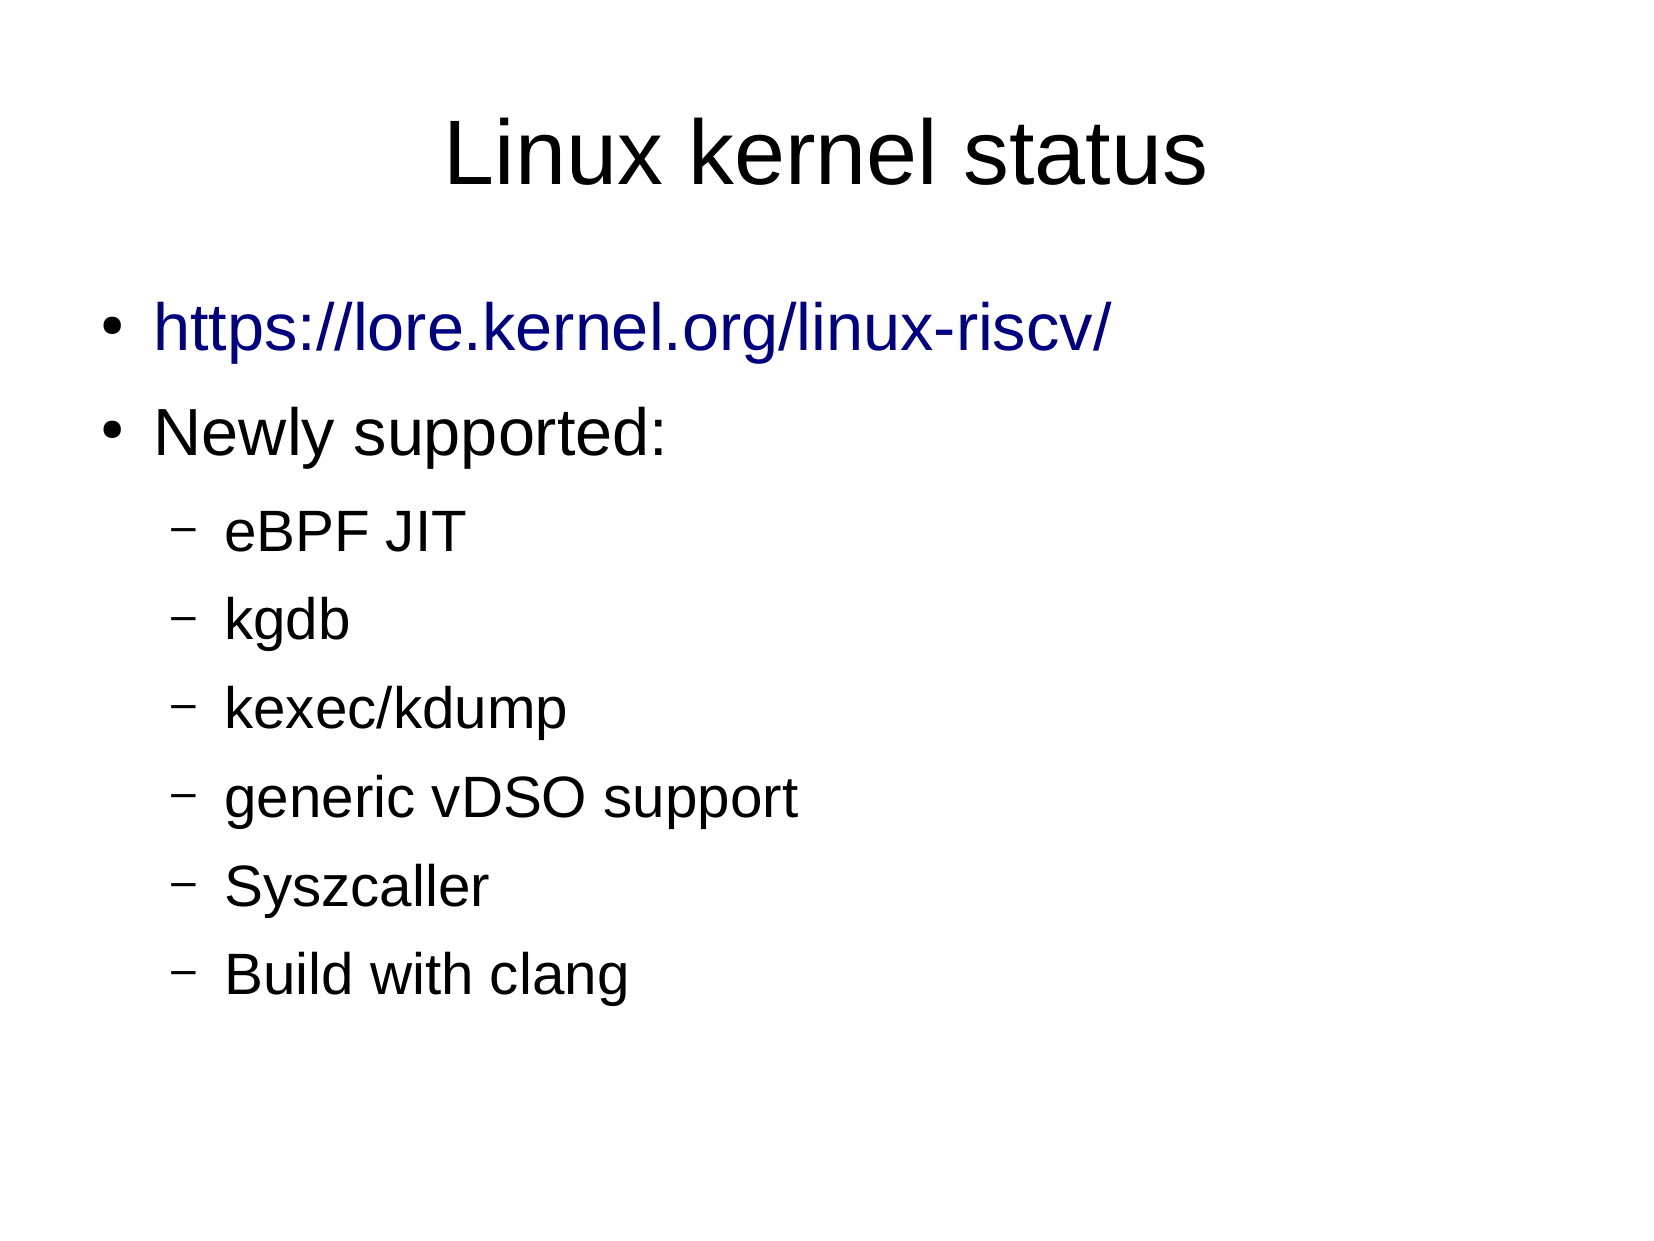

# Linux kernel status
https://lore.kernel.org/linux-riscv/
Newly supported:
eBPF JIT
kgdb
kexec/kdump
generic vDSO support
Syszcaller
Build with clang